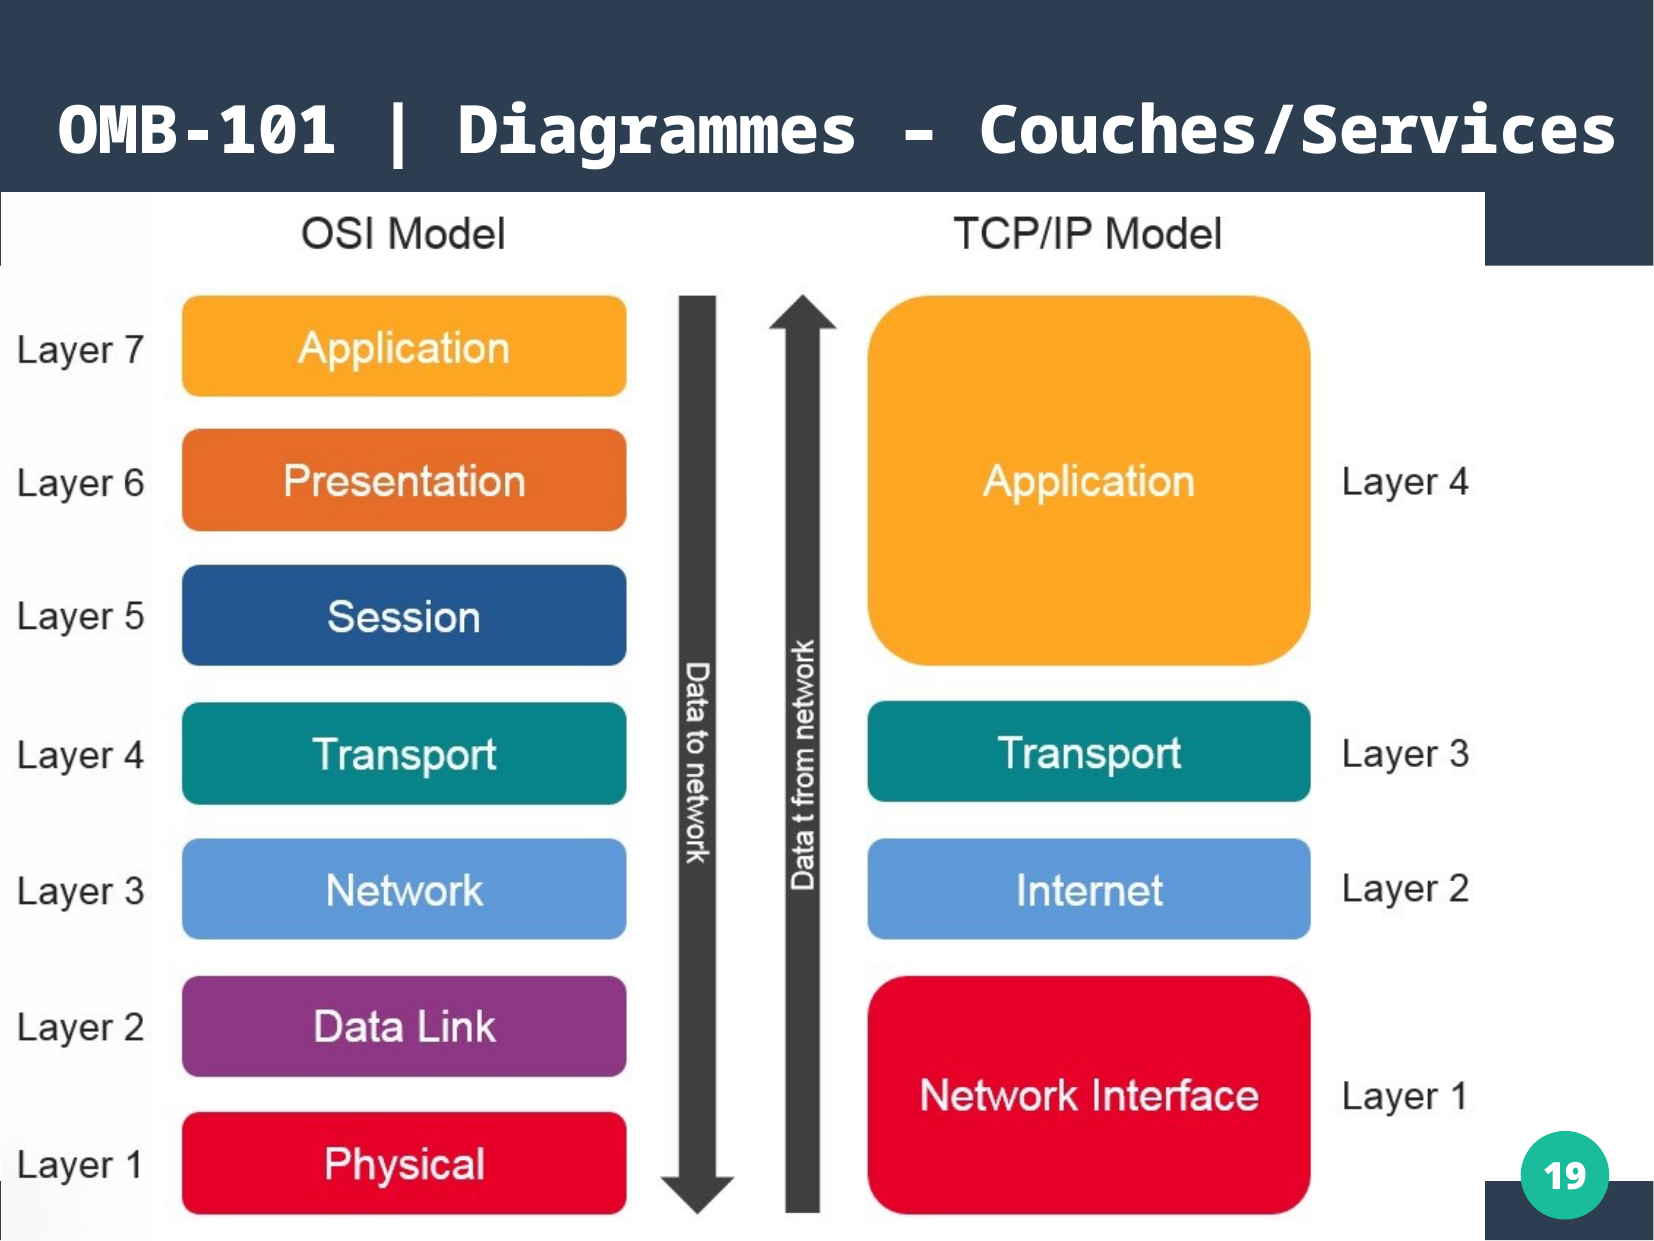

# OMB-101 | Diagrammes – Couches/Services
19